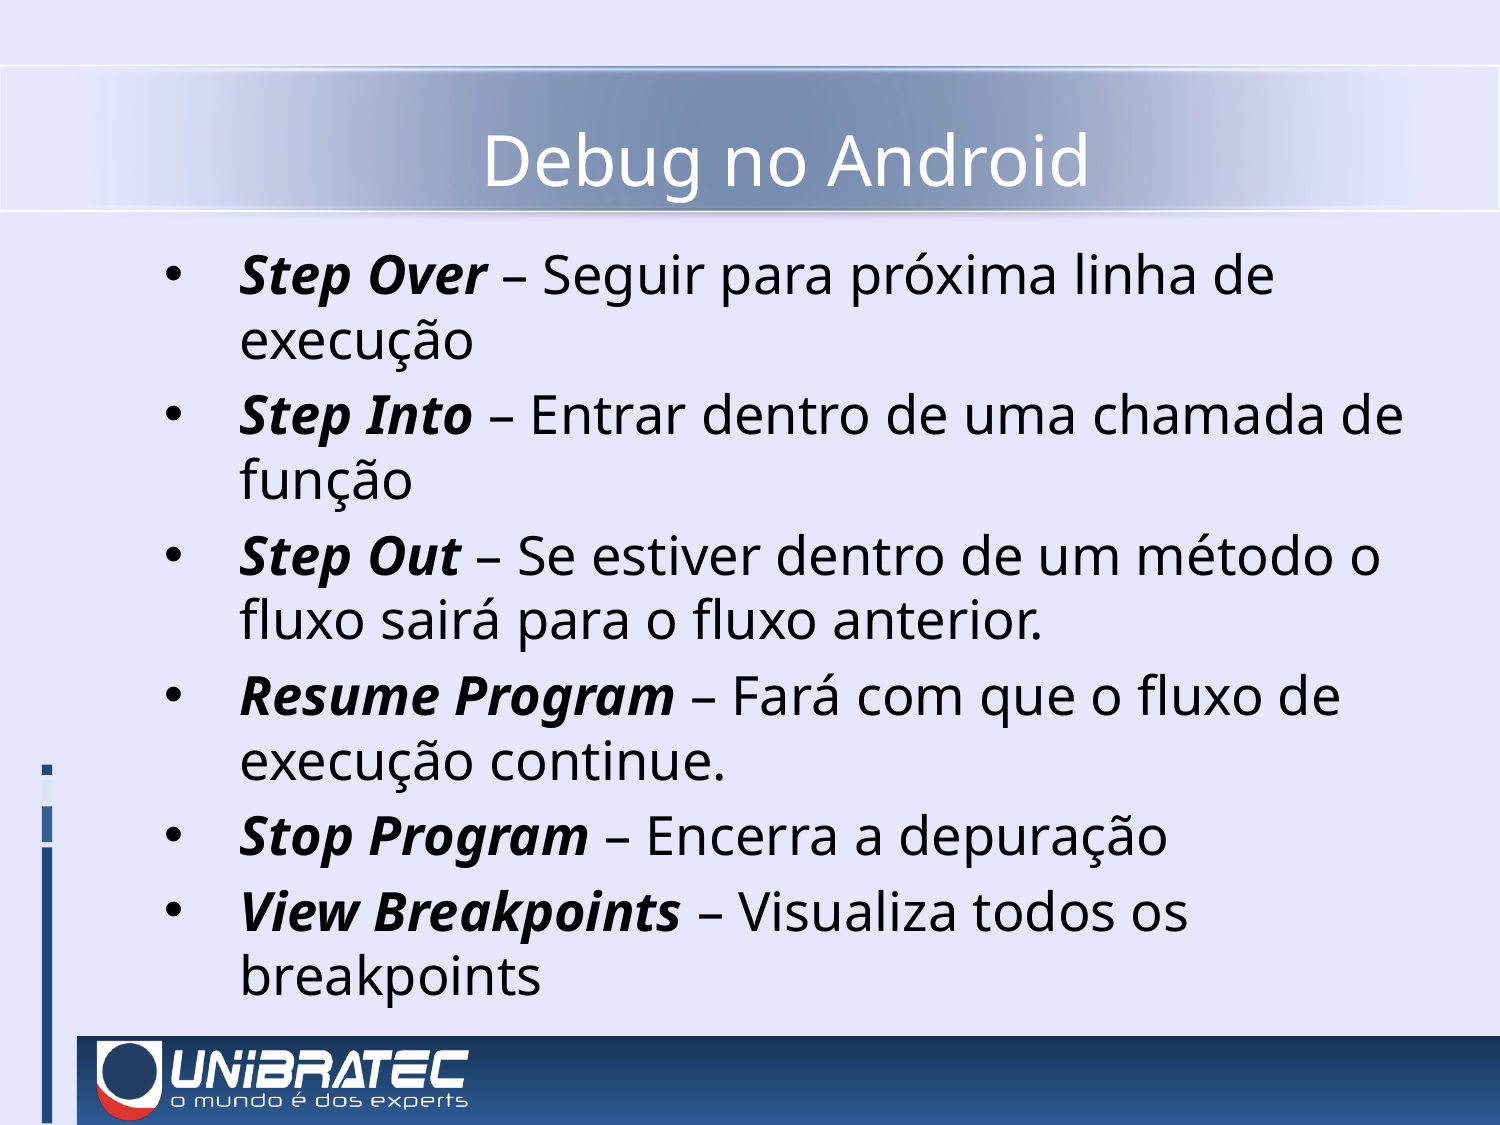

# Debug no Android
Step Over – Seguir para próxima linha de execução
Step Into – Entrar dentro de uma chamada de função
Step Out – Se estiver dentro de um método o fluxo sairá para o fluxo anterior.
Resume Program – Fará com que o fluxo de execução continue.
Stop Program – Encerra a depuração
View Breakpoints – Visualiza todos os breakpoints